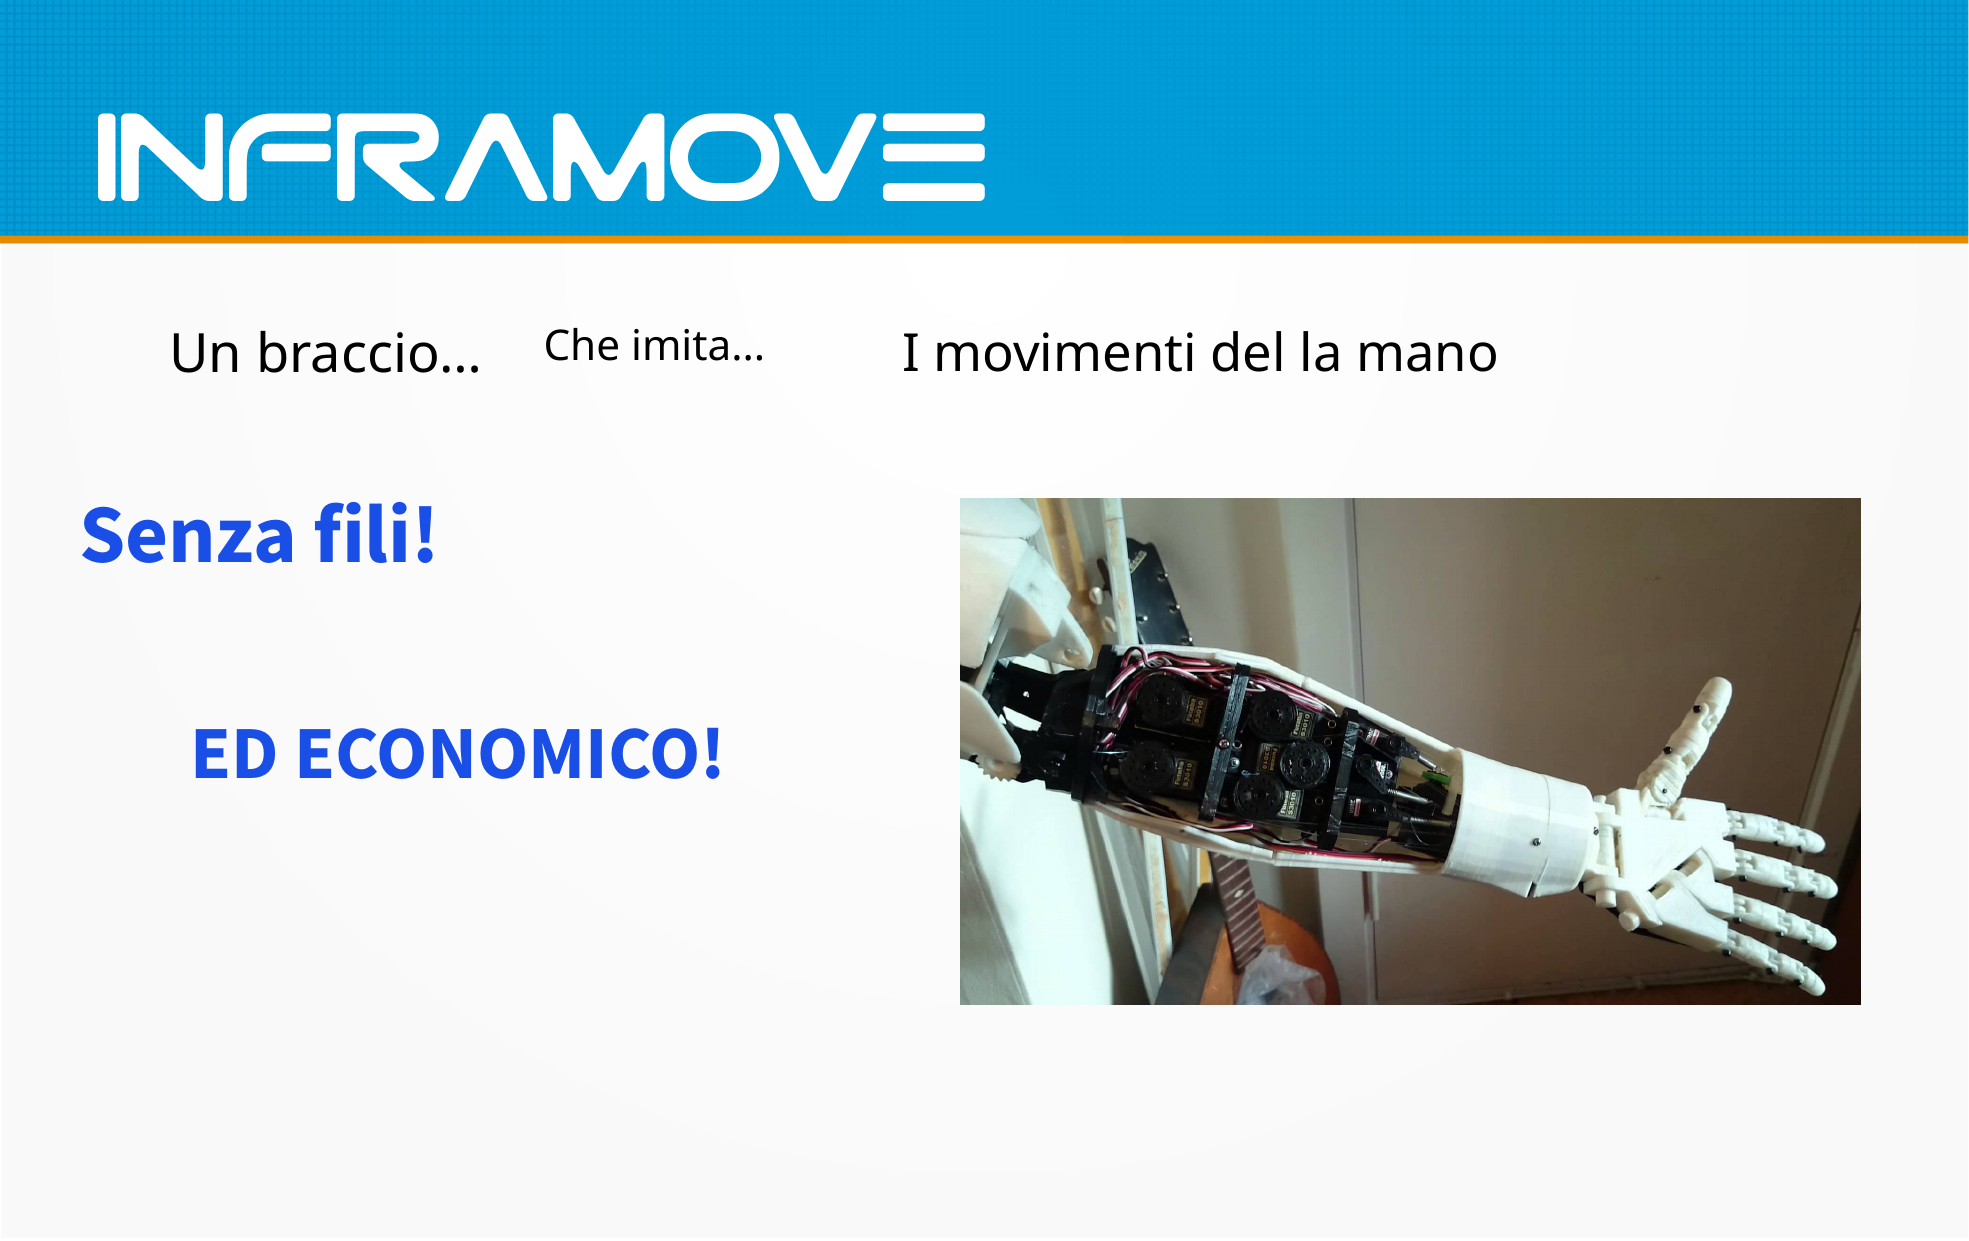

# inframove
Un braccio…
Che imita...
I movimenti del la mano
Senza fili!
ED ECONOMICO!